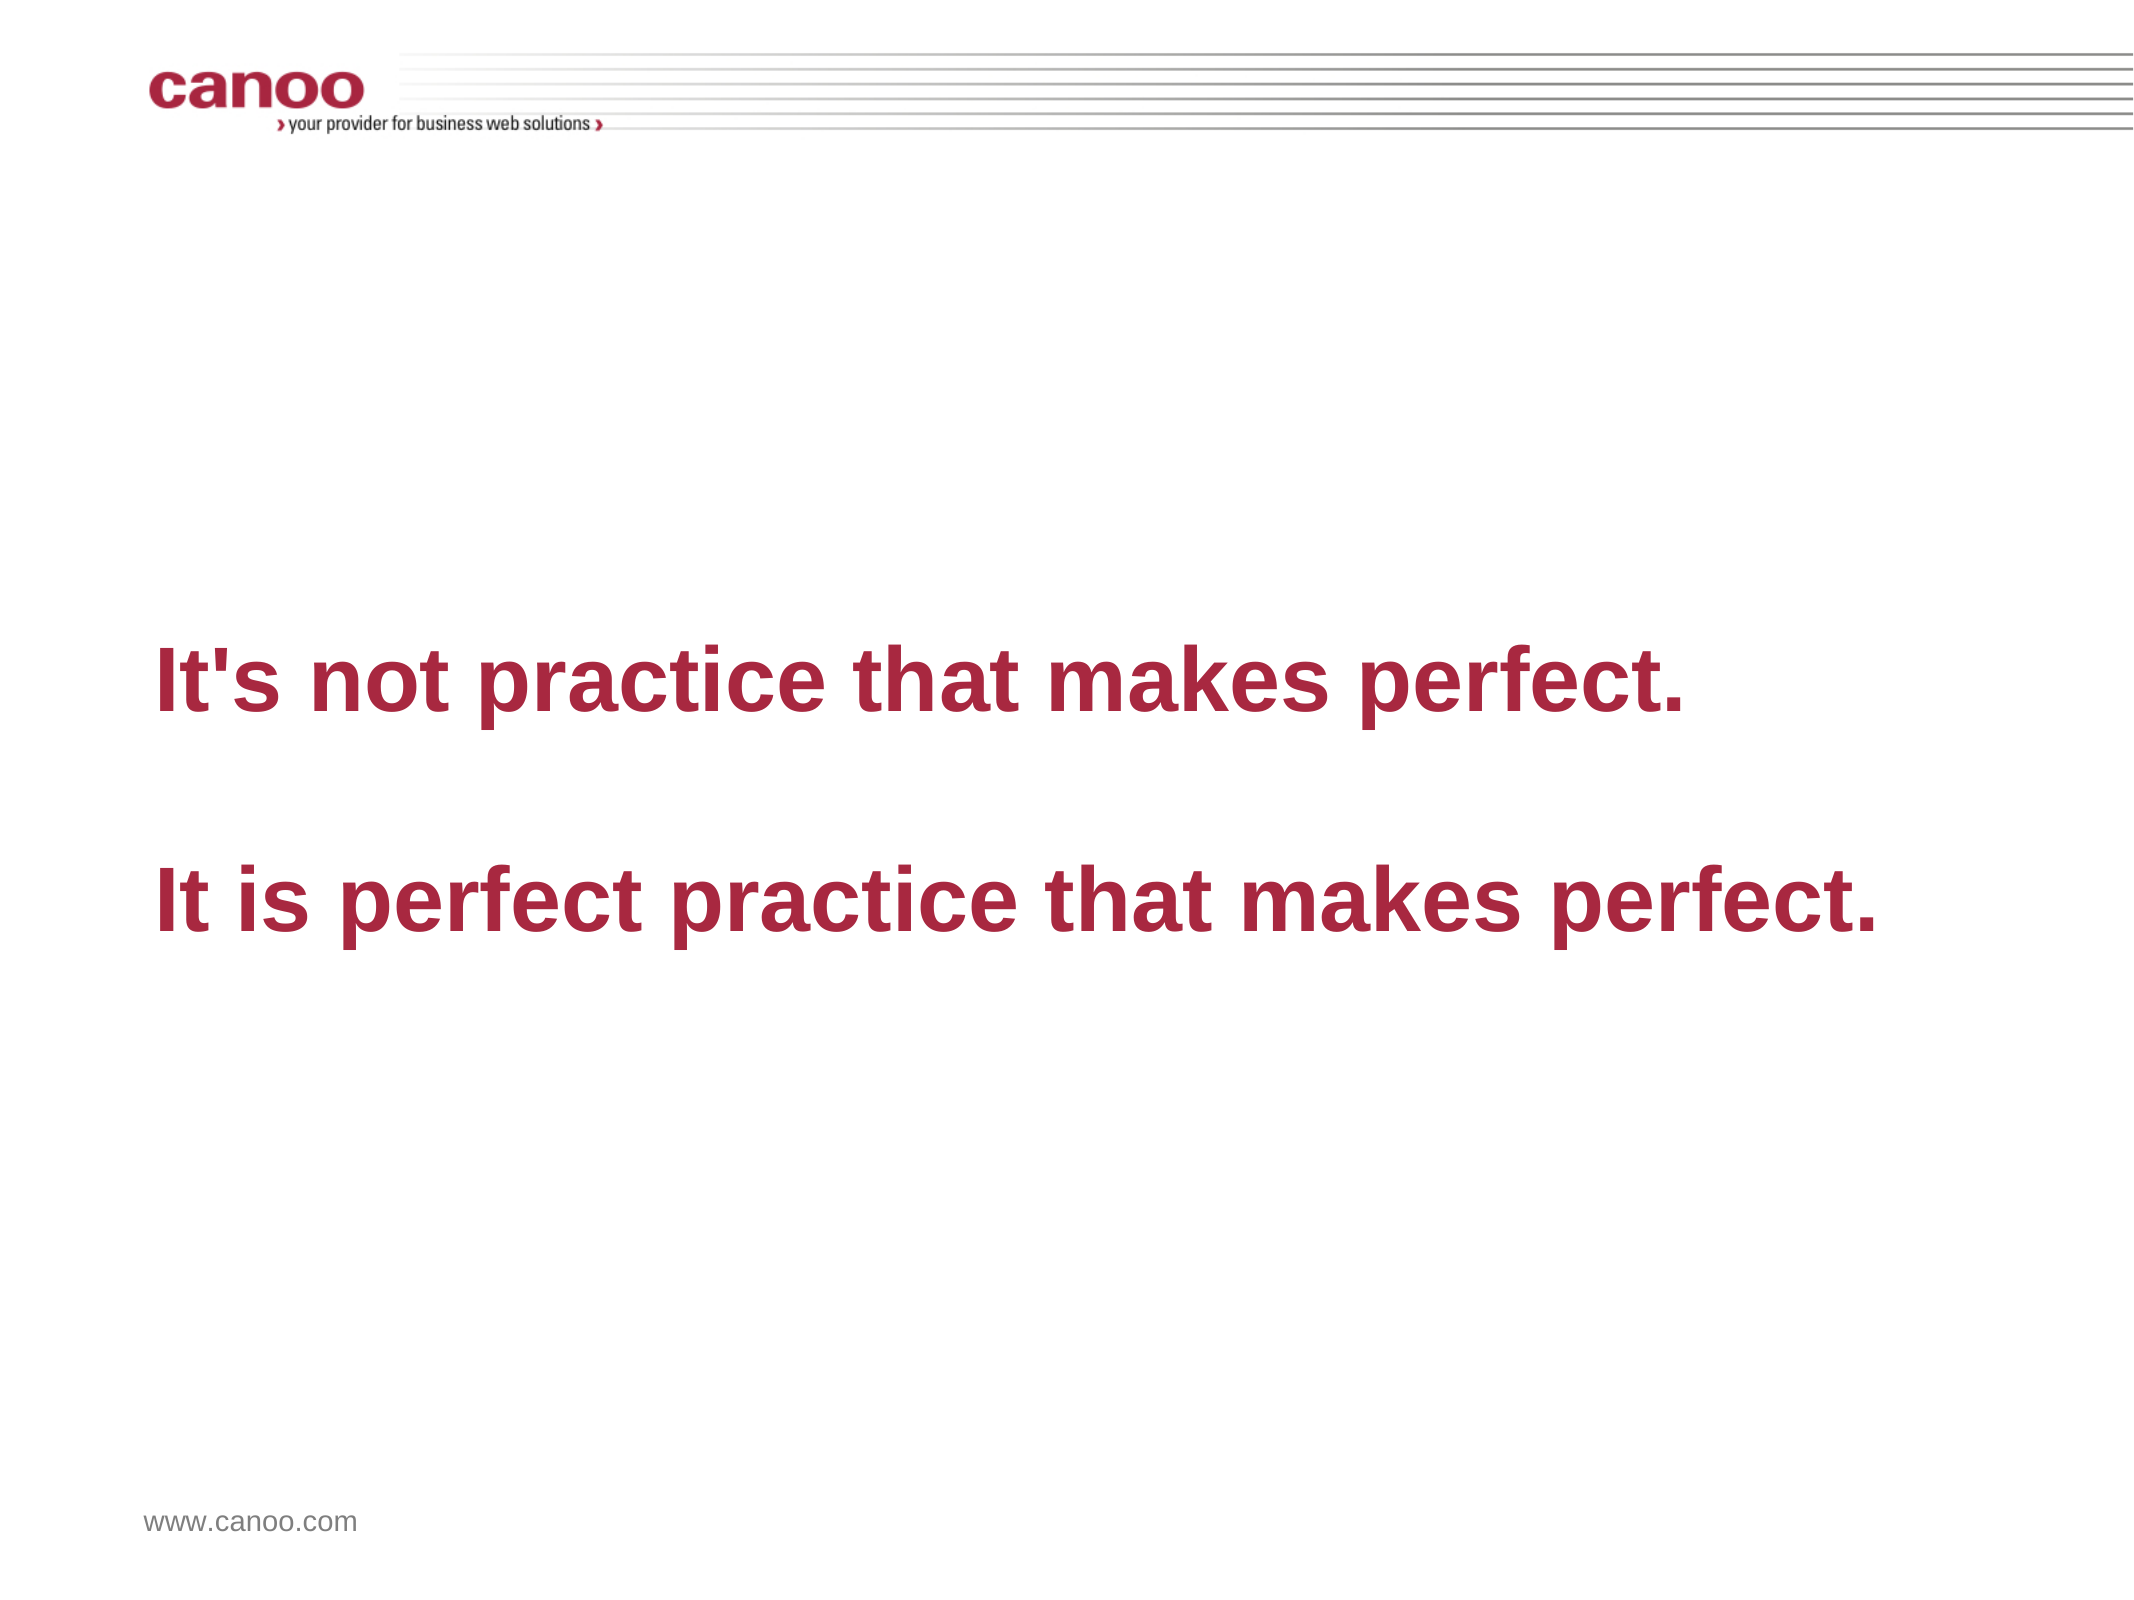

# It's not practice that makes perfect. It is perfect practice that makes perfect.